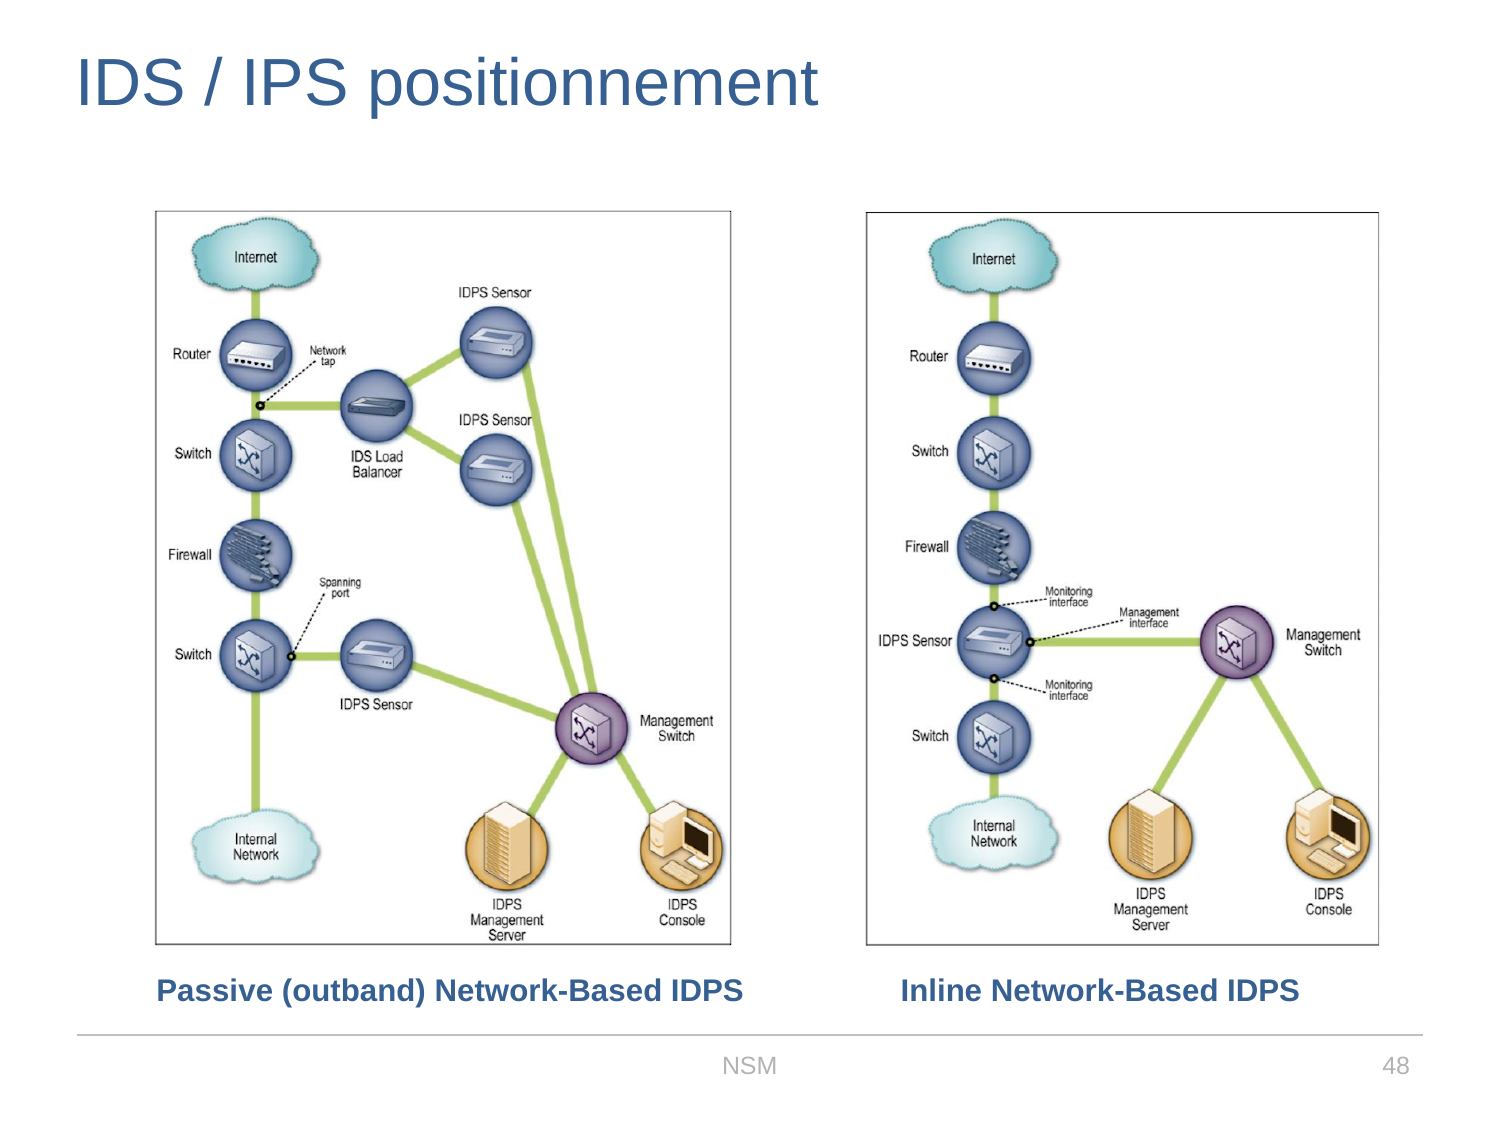

# IDS / IPS positionnement
Passive (outband) Network-Based IDPS
Inline Network-Based IDPS
Your footer here
48